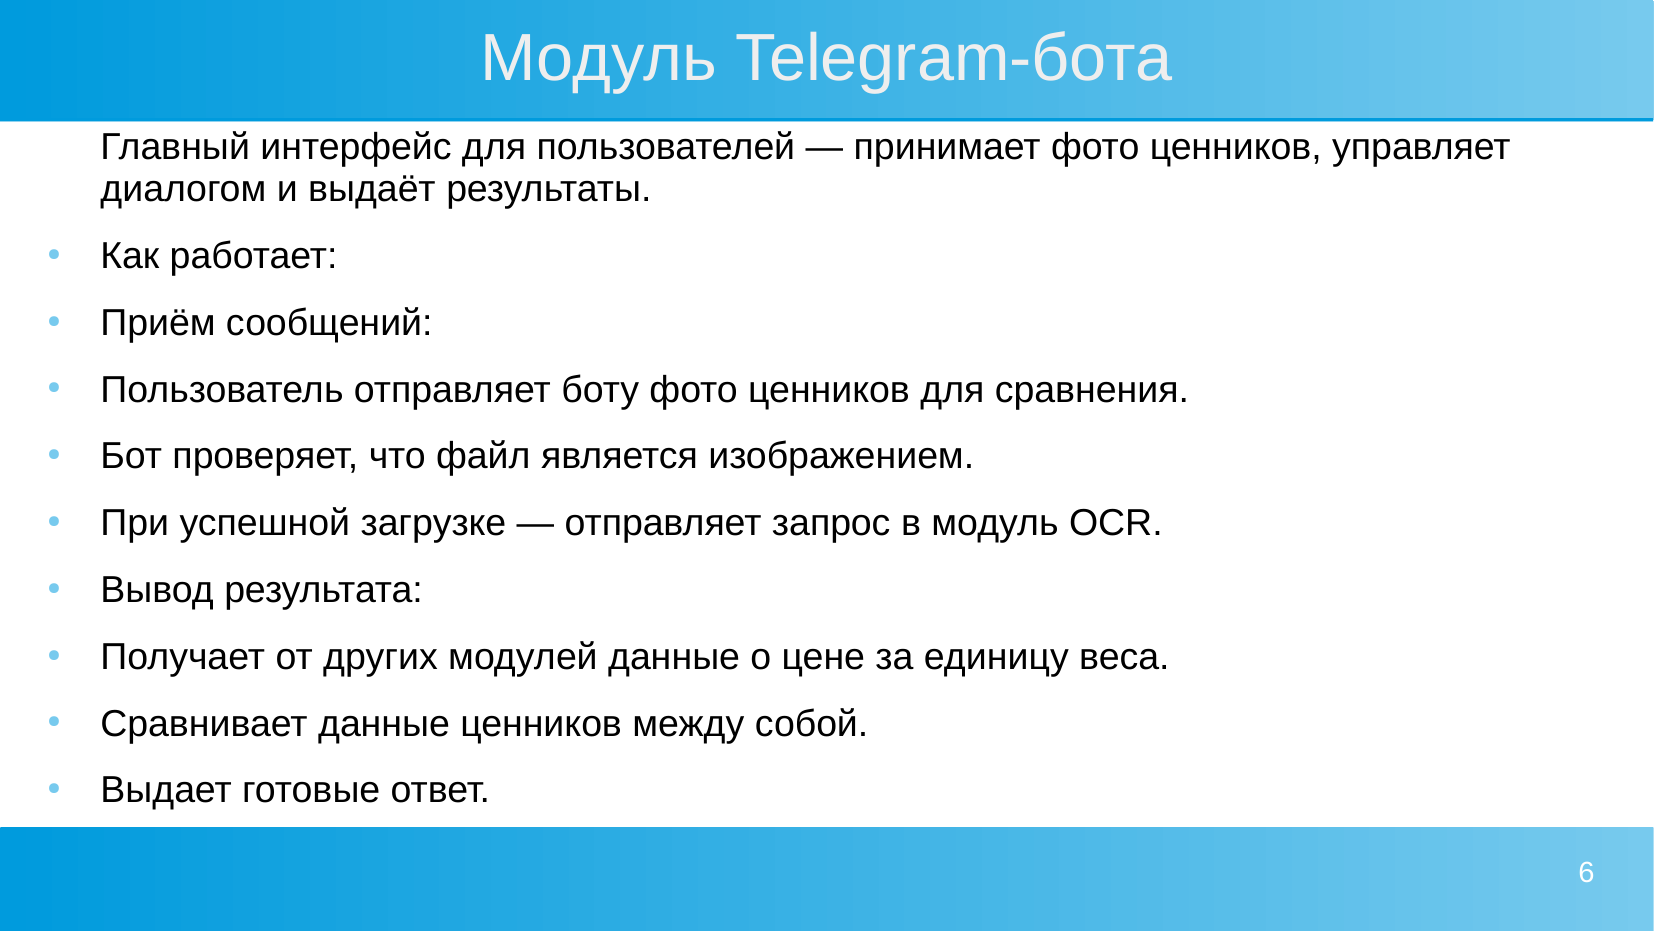

# Модуль Telegram-бота
Главный интерфейс для пользователей — принимает фото ценников, управляет диалогом и выдаёт результаты.
Как работает:
Приём сообщений:
Пользователь отправляет боту фото ценников для сравнения.
Бот проверяет, что файл является изображением.
При успешной загрузке — отправляет запрос в модуль OCR.
Вывод результата:
Получает от других модулей данные о цене за единицу веса.
Сравнивает данные ценников между собой.
Выдает готовые ответ.
6